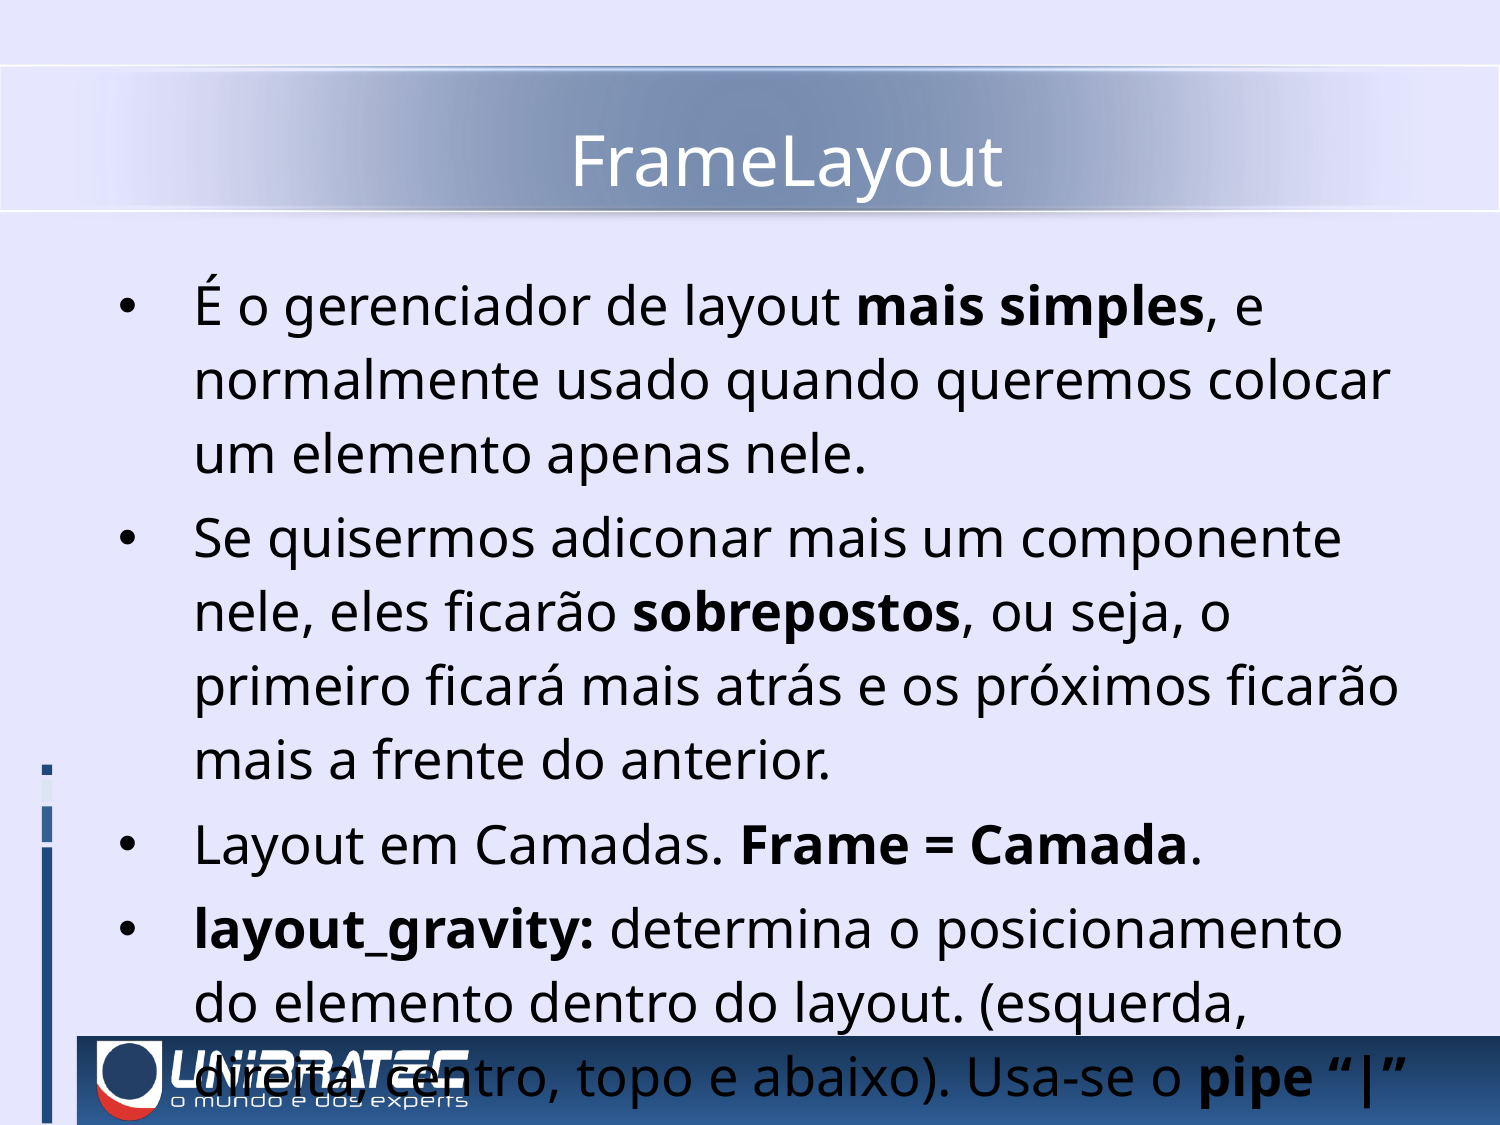

# FrameLayout
É o gerenciador de layout mais simples, e normalmente usado quando queremos colocar um elemento apenas nele.
Se quisermos adiconar mais um componente nele, eles ficarão sobrepostos, ou seja, o primeiro ficará mais atrás e os próximos ficarão mais a frente do anterior.
Layout em Camadas. Frame = Camada.
layout_gravity: determina o posicionamento do elemento dentro do layout. (esquerda, direita, centro, topo e abaixo). Usa-se o pipe “|” para poder combinar esse valores de forma encadeada: layout_gravity=“end|top”